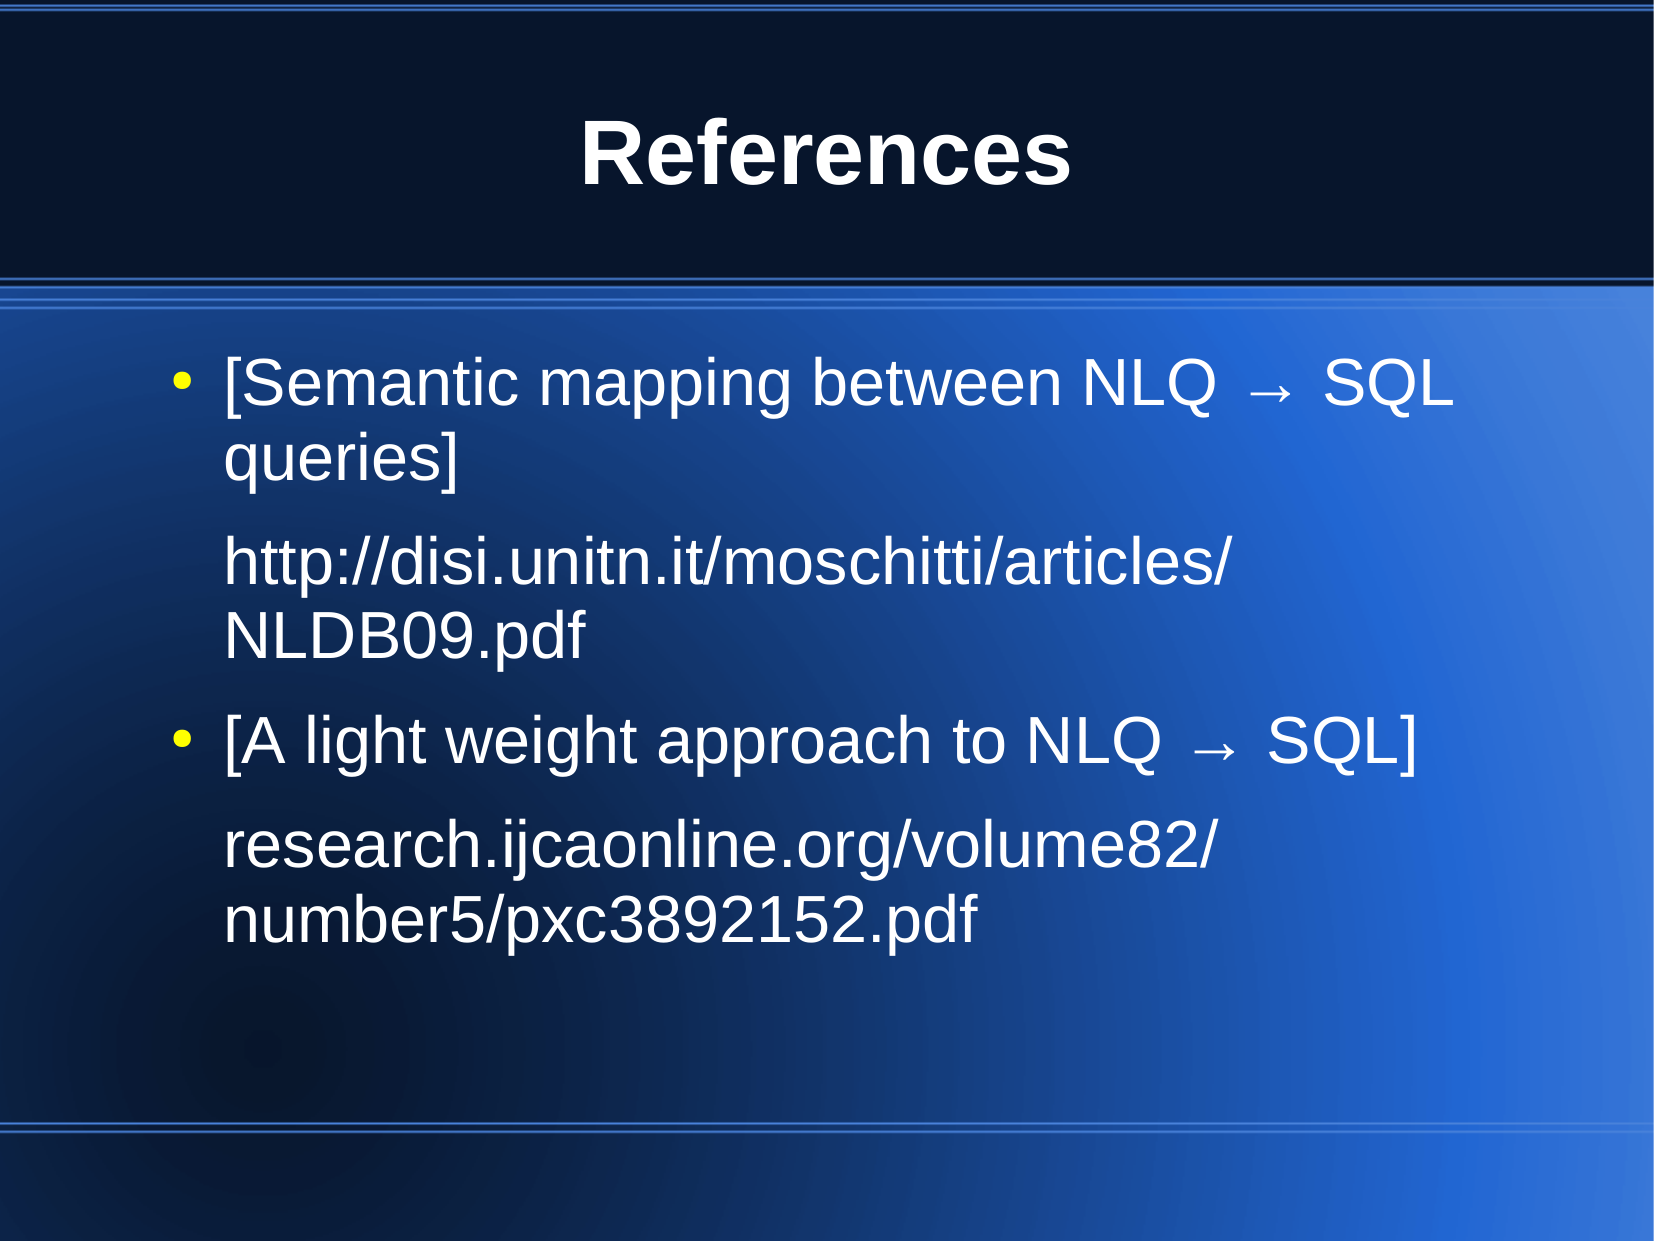

# References
[Semantic mapping between NLQ → SQL queries]
http://disi.unitn.it/moschitti/articles/NLDB09.pdf
[A light weight approach to NLQ → SQL]
research.ijcaonline.org/volume82/number5/pxc3892152.pdf